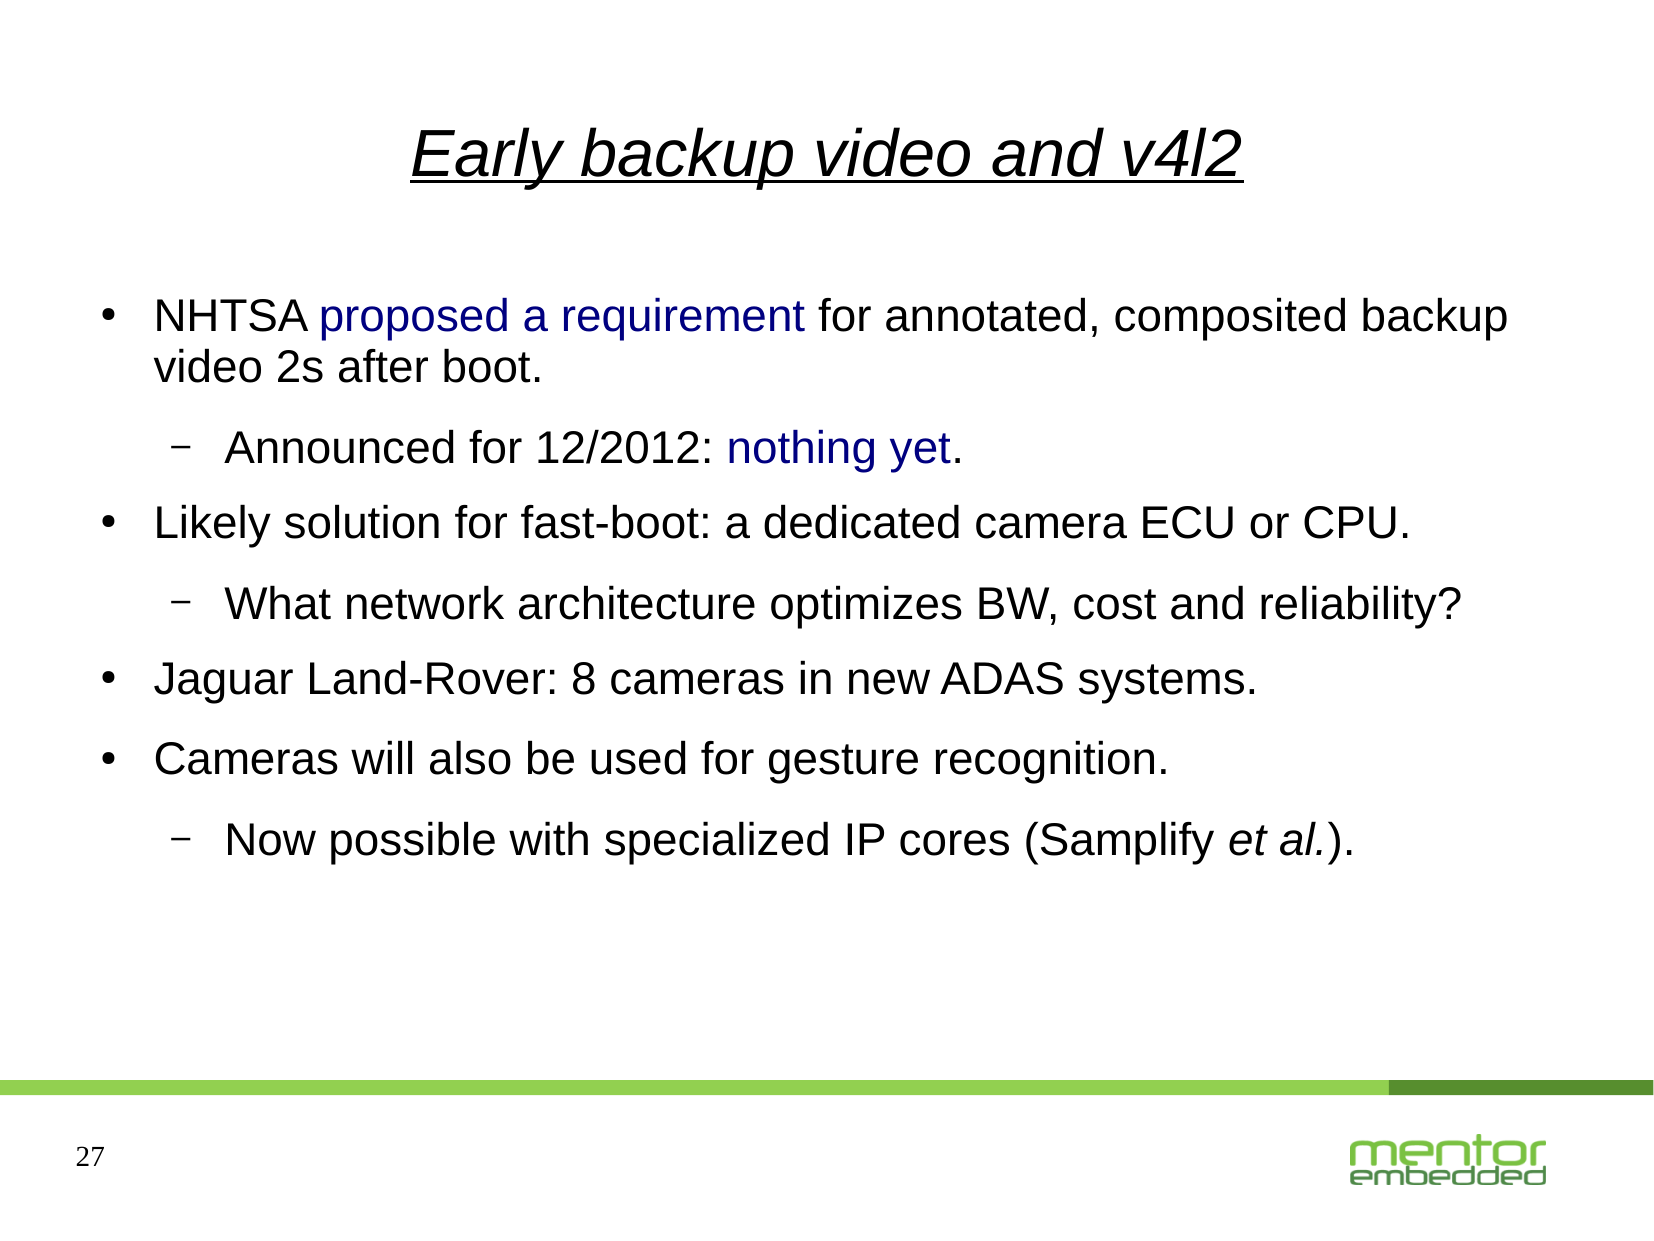

# Early backup video and v4l2
NHTSA proposed a requirement for annotated, composited backup video 2s after boot.
Announced for 12/2012: nothing yet.
Likely solution for fast-boot: a dedicated camera ECU or CPU.
What network architecture optimizes BW, cost and reliability?
Jaguar Land-Rover: 8 cameras in new ADAS systems.
Cameras will also be used for gesture recognition.
Now possible with specialized IP cores (Samplify et al.).
27